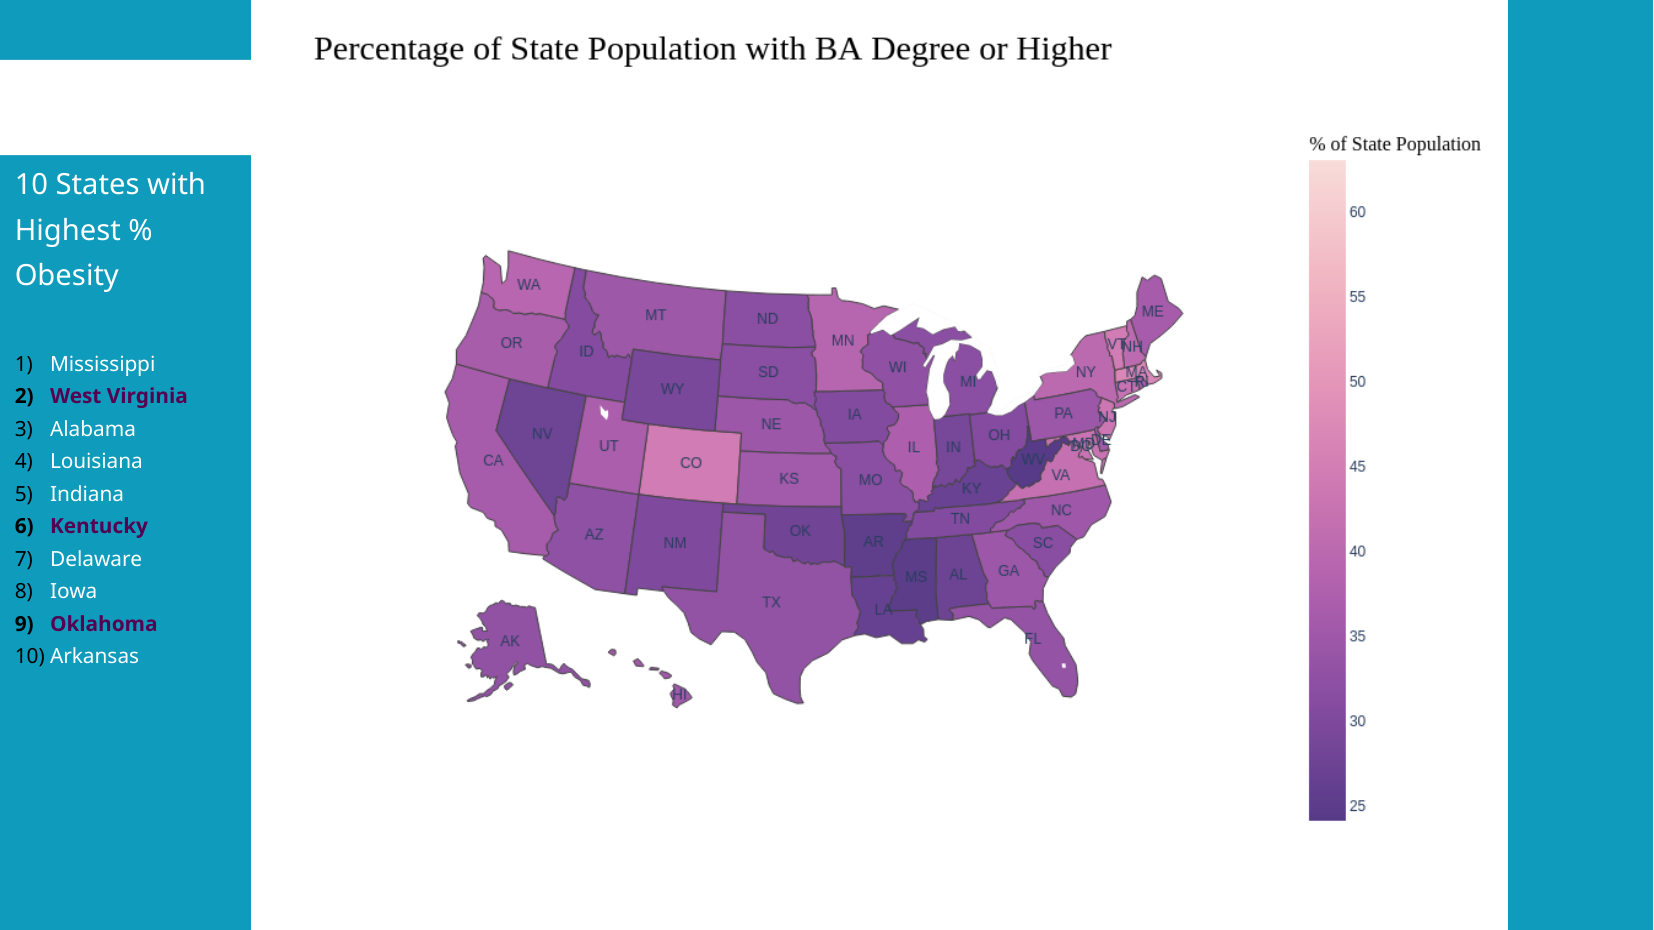

10 States with Highest % Obesity
Mississippi
West Virginia
Alabama
Louisiana
Indiana
Kentucky
Delaware
Iowa
Oklahoma
Arkansas